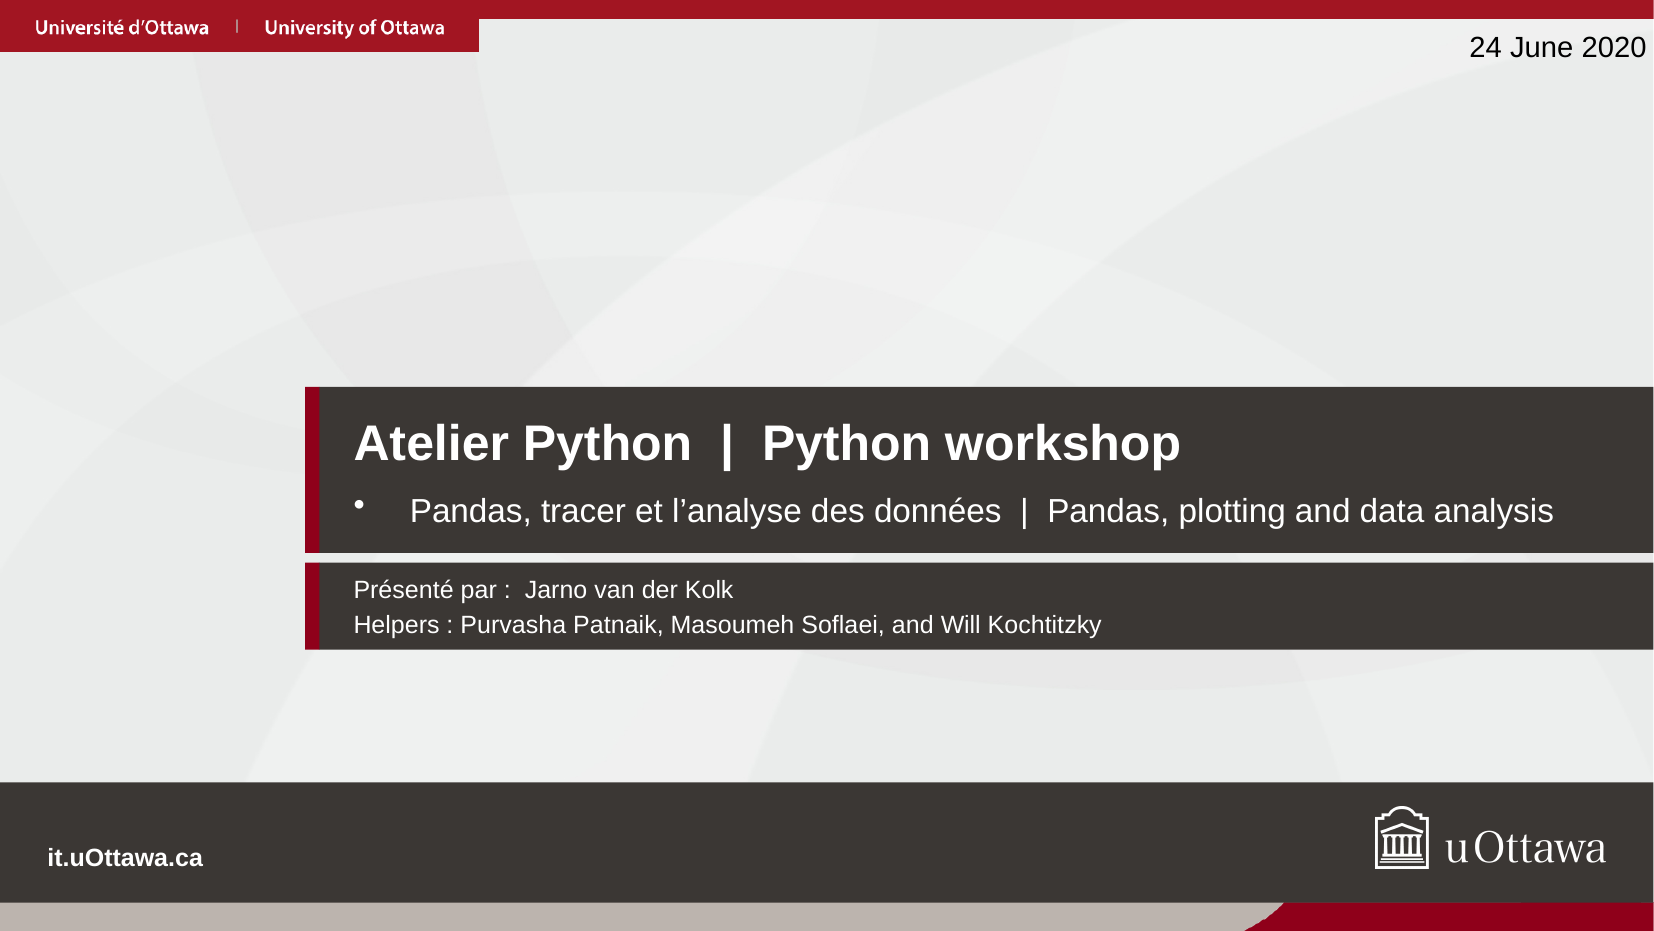

24 June 2020
Atelier Python | Python workshop
Pandas, tracer et l’analyse des données | Pandas, plotting and data analysis
Présenté par : Jarno van der Kolk
Helpers : Purvasha Patnaik, Masoumeh Soflaei, and Will Kochtitzky
it.uOttawa.ca